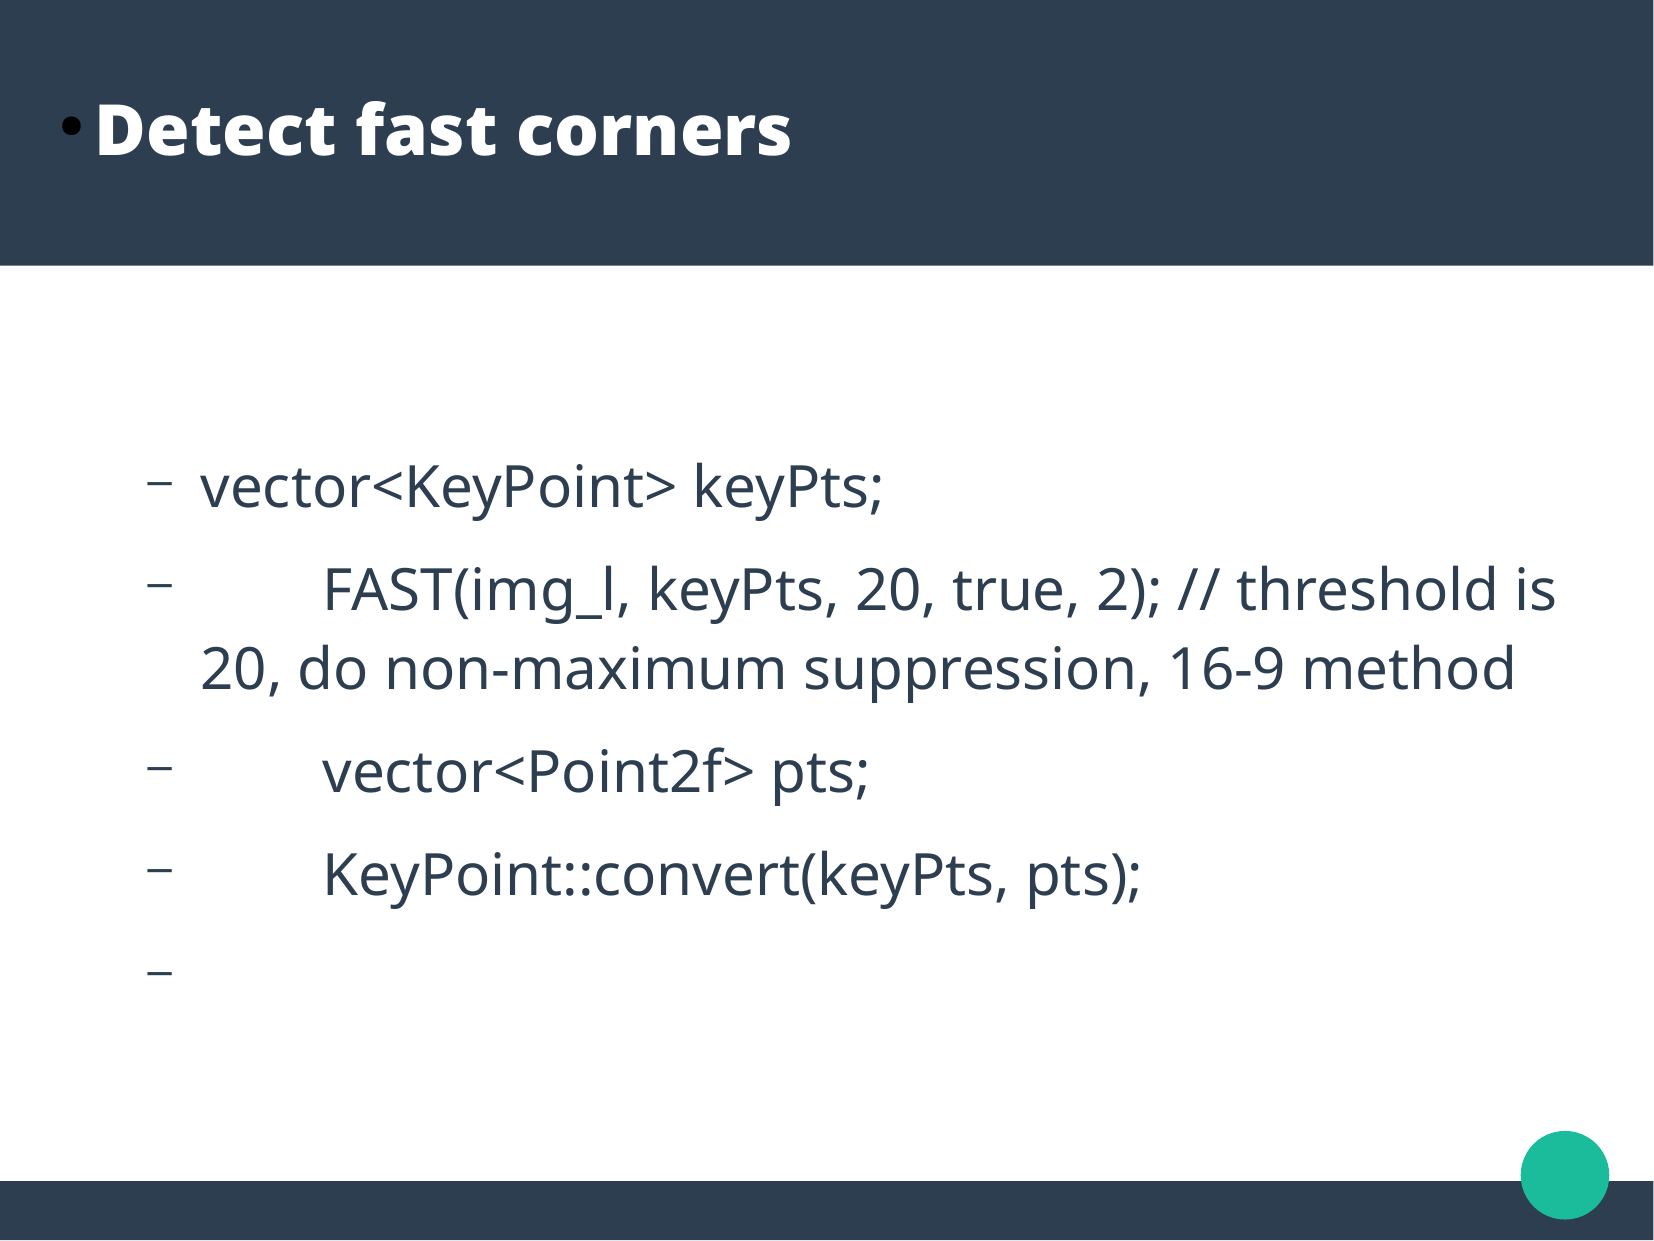

# Detect fast corners
vector<KeyPoint> keyPts;
 FAST(img_l, keyPts, 20, true, 2); // threshold is 20, do non-maximum suppression, 16-9 method
 vector<Point2f> pts;
 KeyPoint::convert(keyPts, pts);